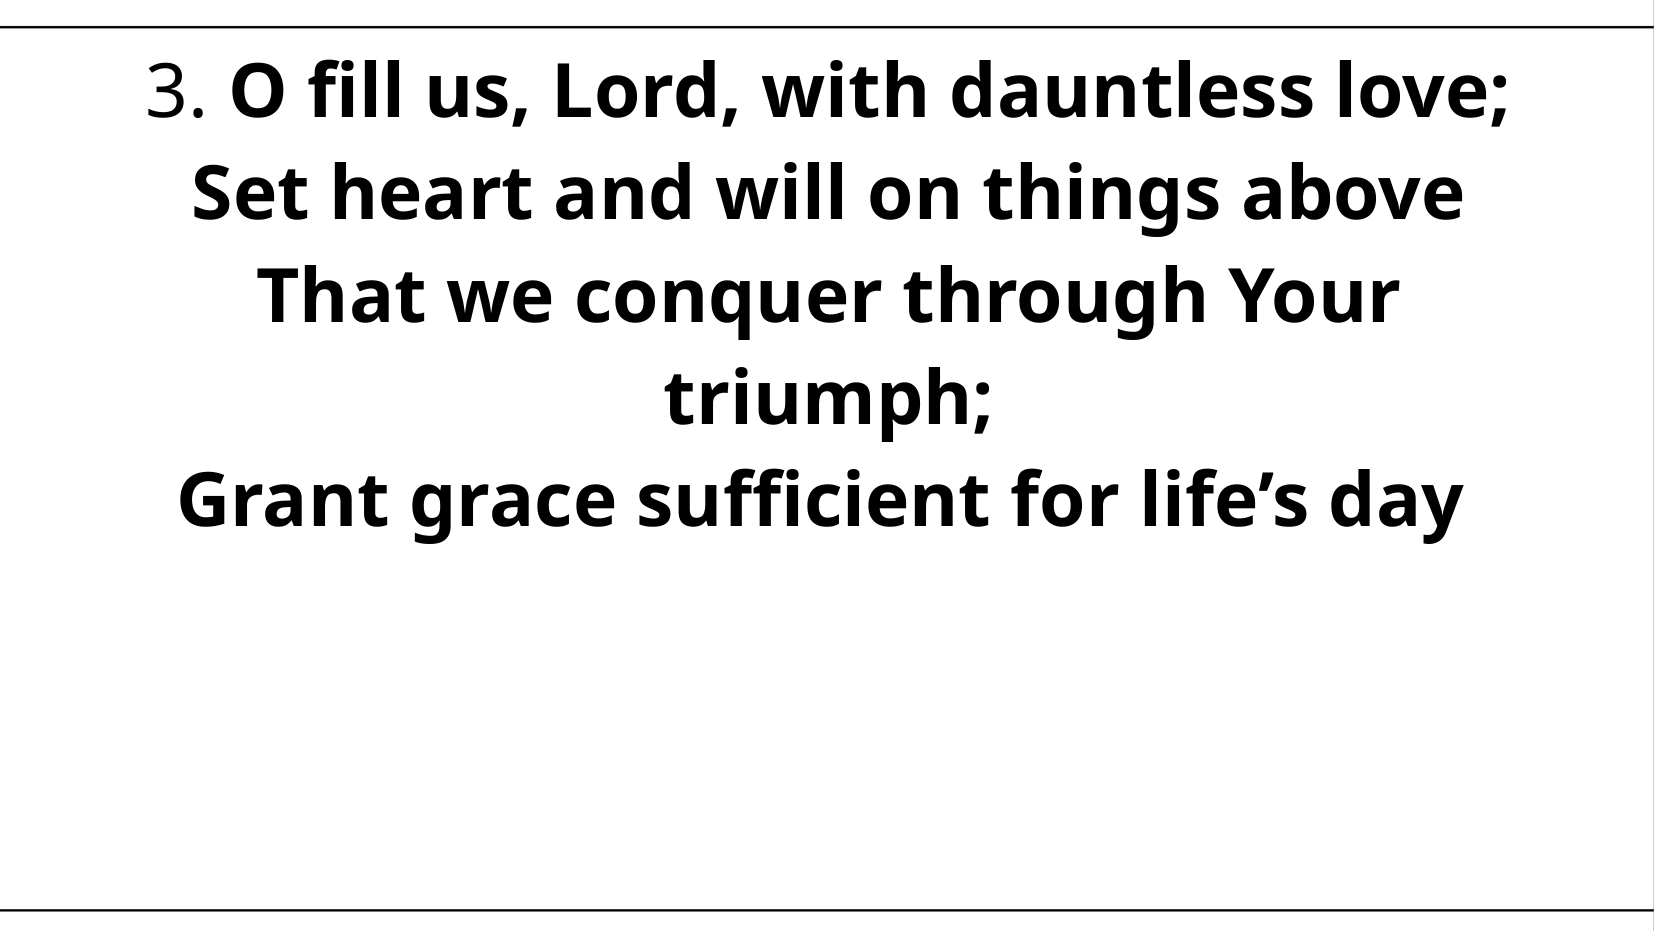

3. O fill us, Lord, with dauntless love;
Set heart and will on things above
That we conquer through Your triumph;
Grant grace sufficient for life’s day